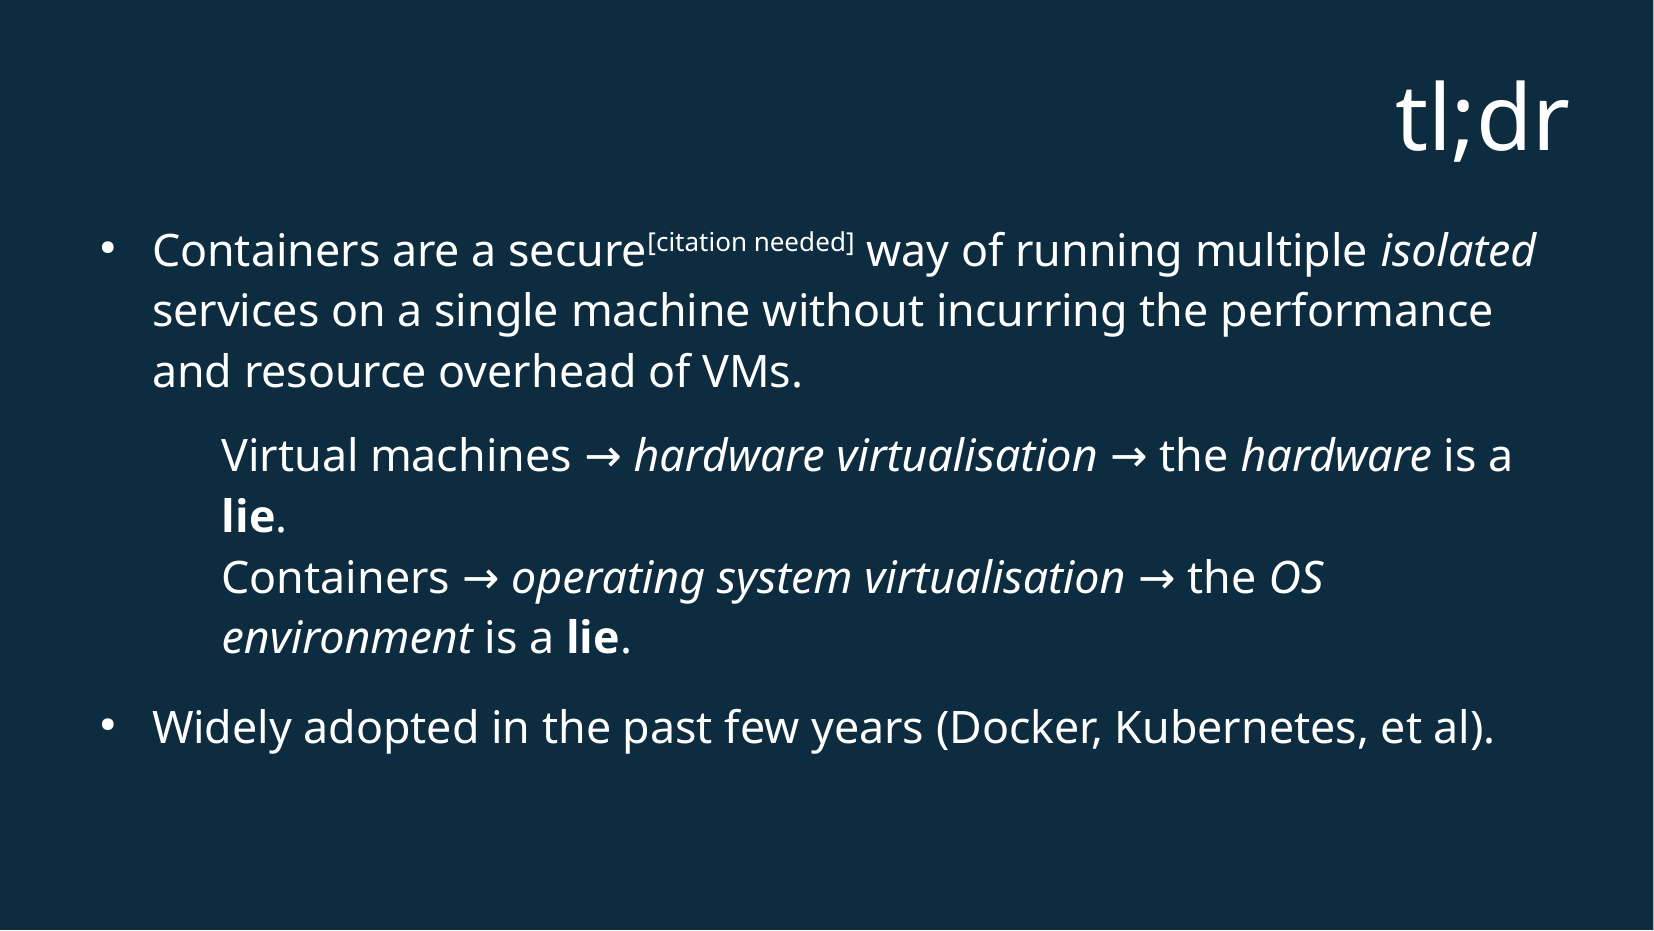

# tl;dr
Containers are a secure[citation needed] way of running multiple isolated services on a single machine without incurring the performance and resource overhead of VMs.
Virtual machines → hardware virtualisation → the hardware is a lie.
Containers → operating system virtualisation → the OS environment is a lie.
Widely adopted in the past few years (Docker, Kubernetes, et al).